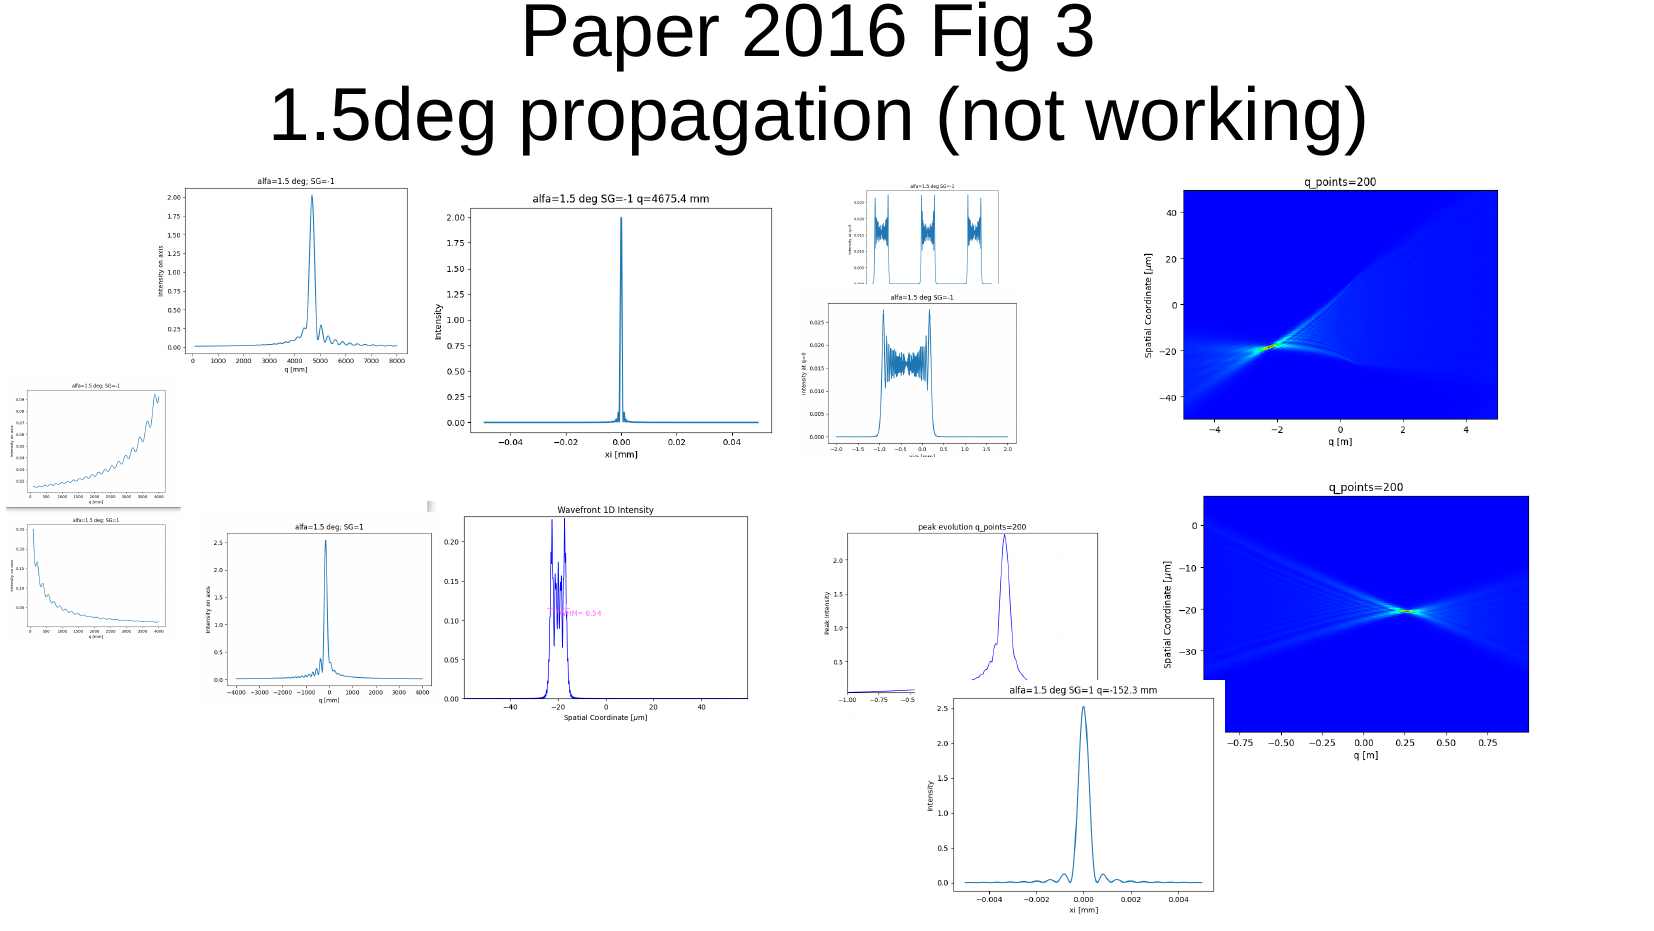

# Paper 2016 Fig 3 1.5deg propagation (not working)